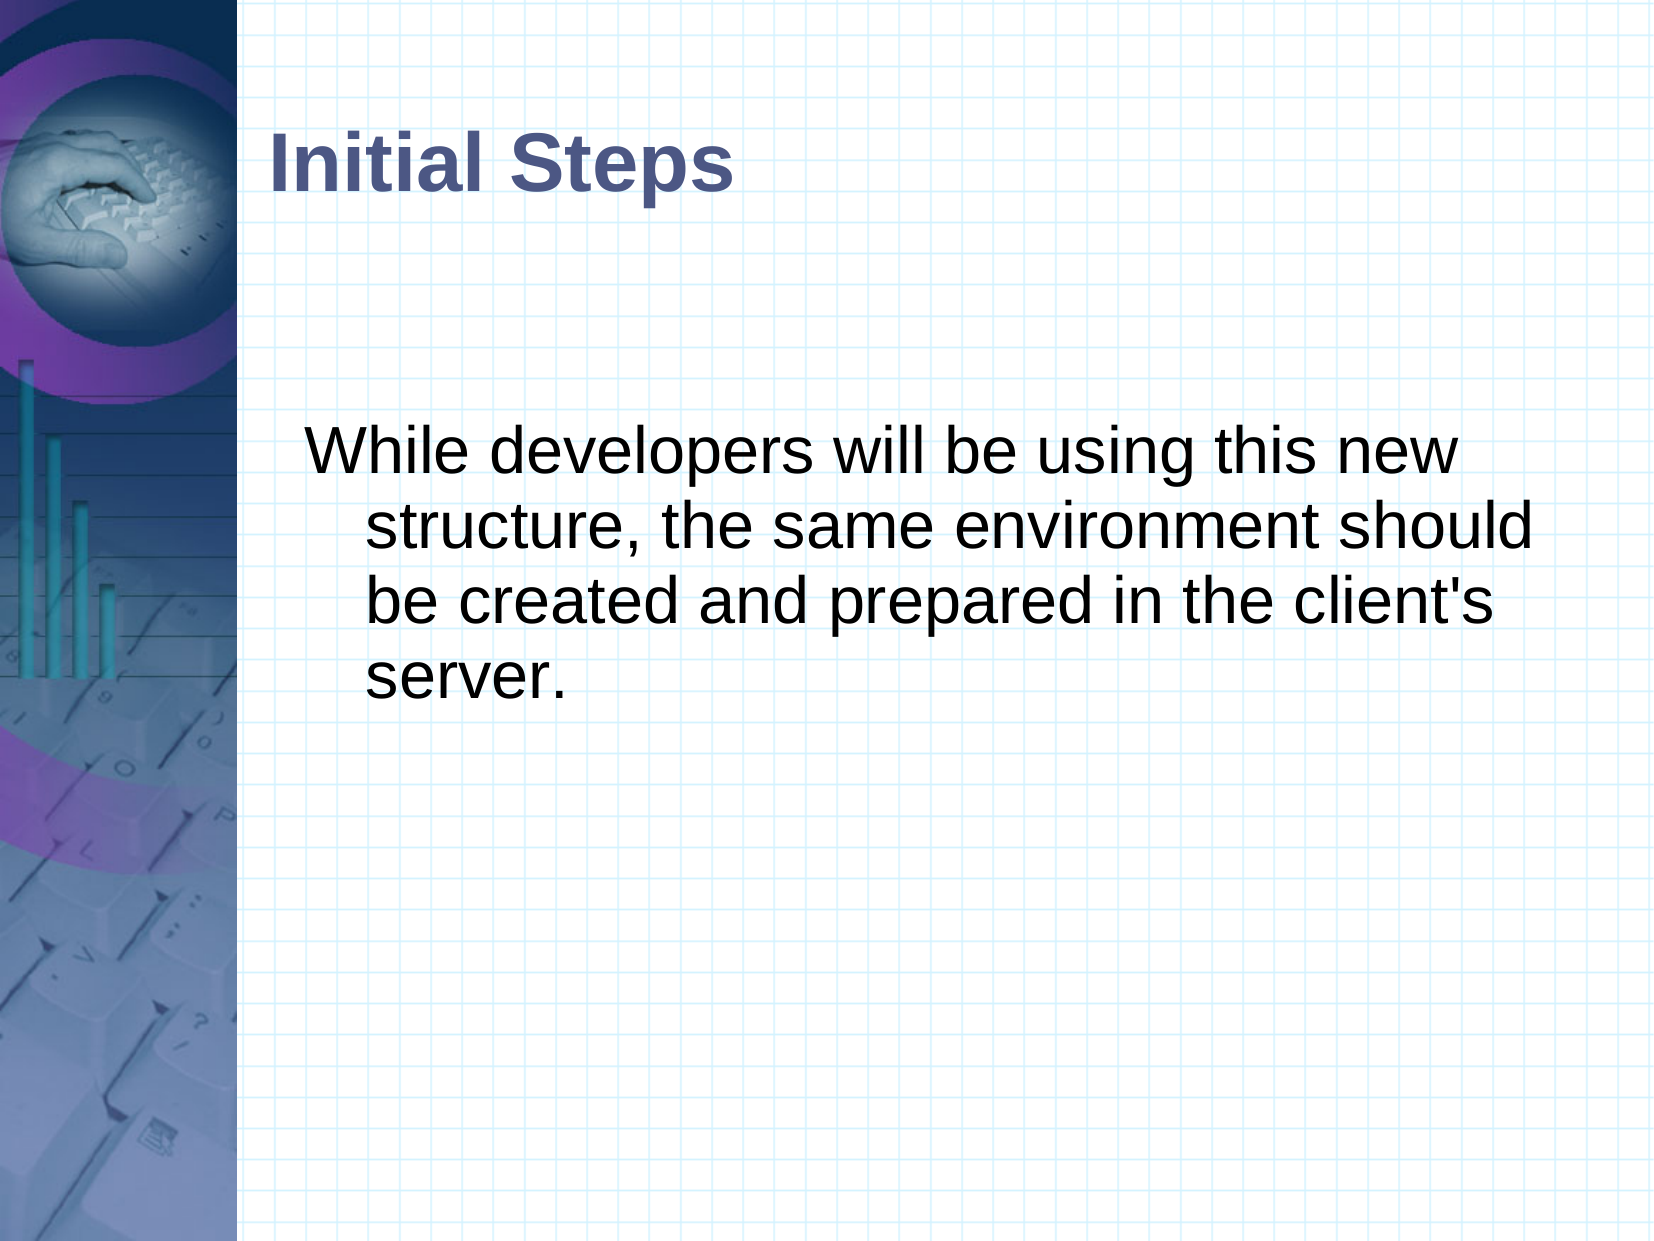

# Initial Steps
While developers will be using this new structure, the same environment should be created and prepared in the client's server.